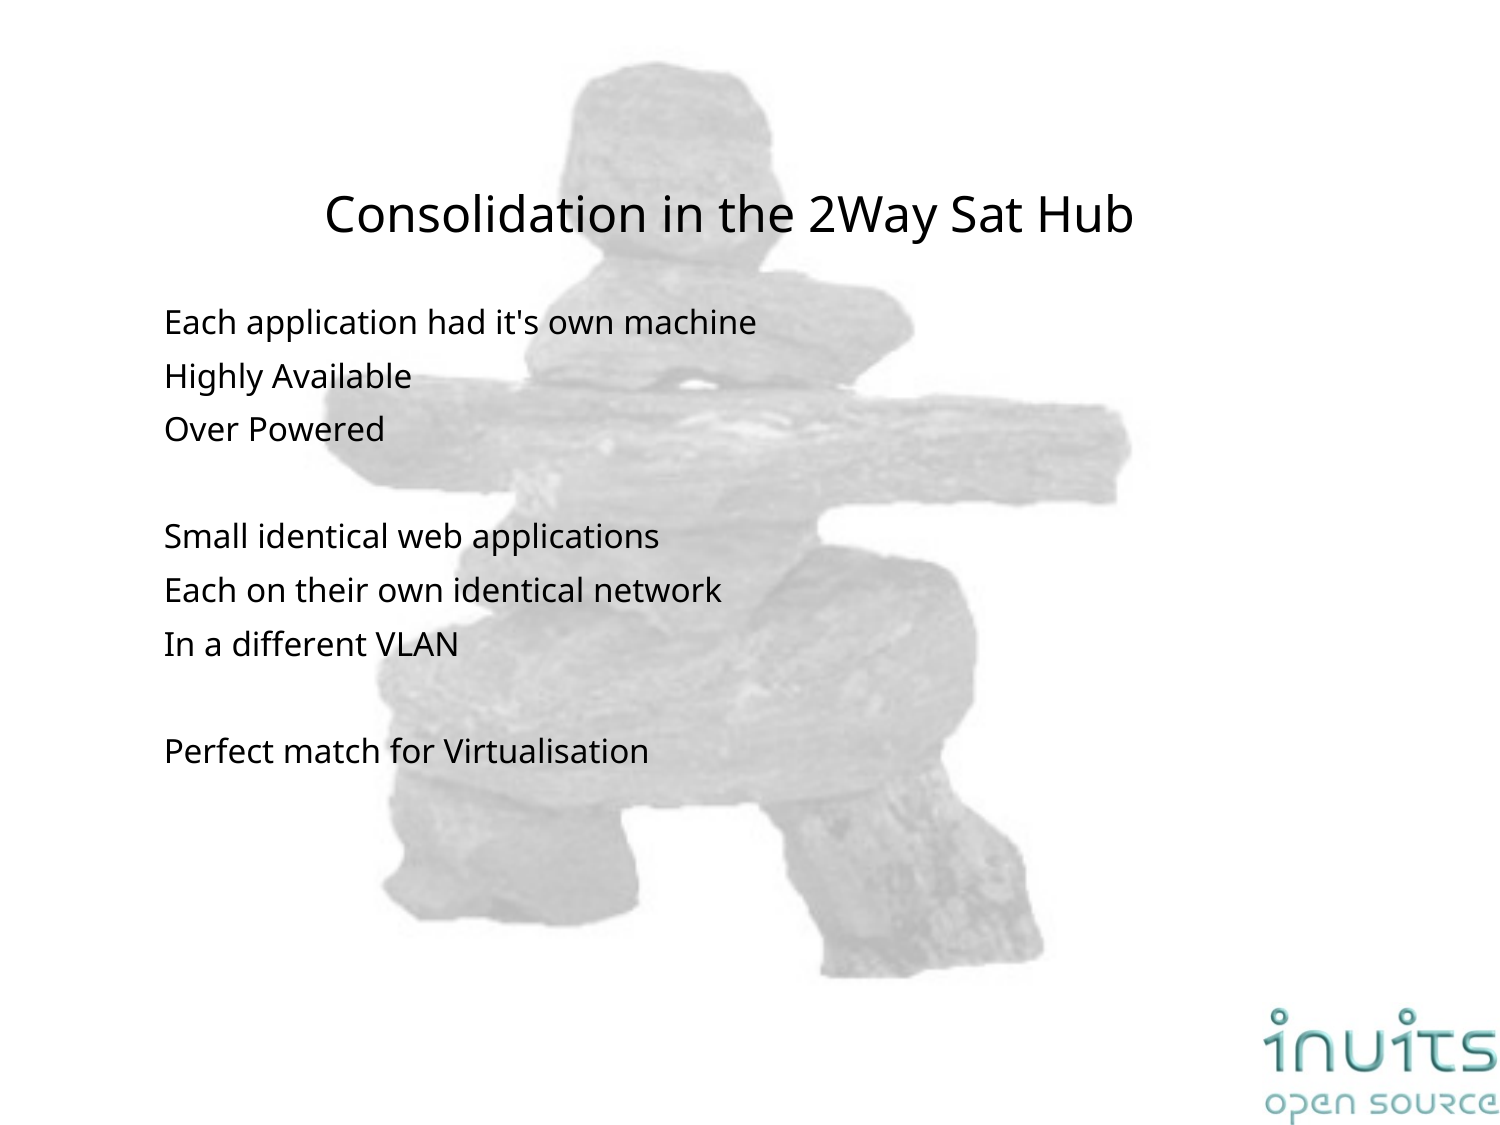

# Consolidation in the 2Way Sat Hub
Each application had it's own machine
Highly Available
Over Powered
Small identical web applications
Each on their own identical network
In a different VLAN
Perfect match for Virtualisation